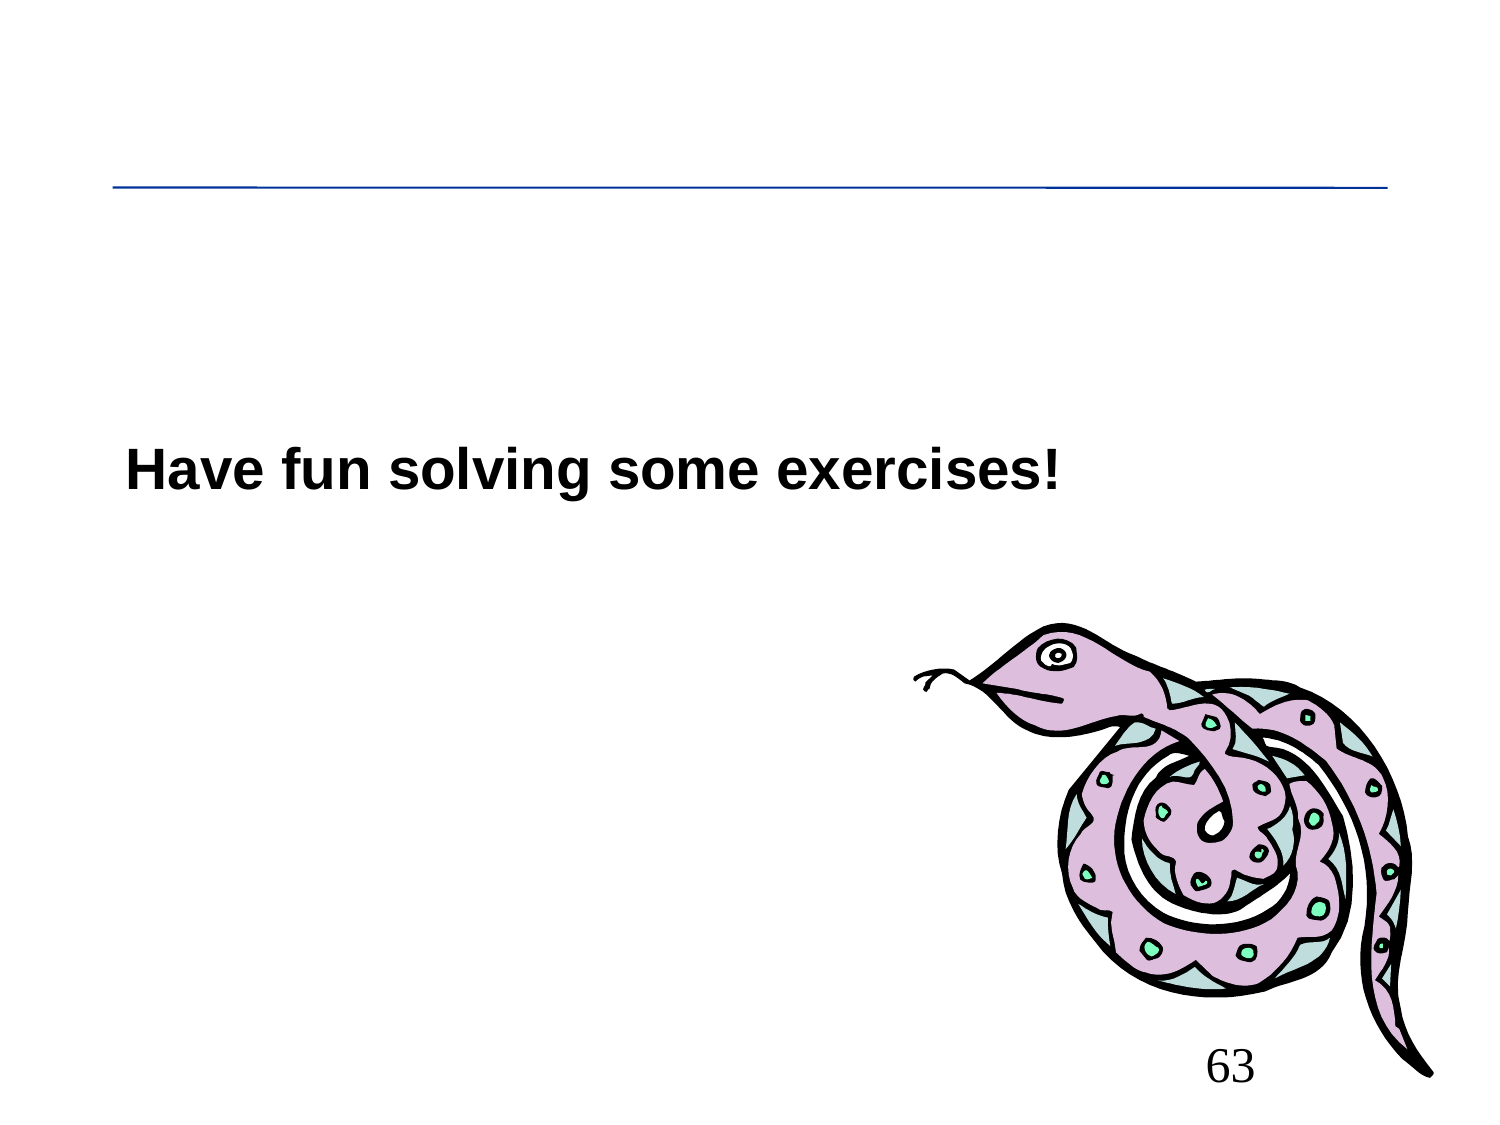

# Have fun solving some exercises!
62